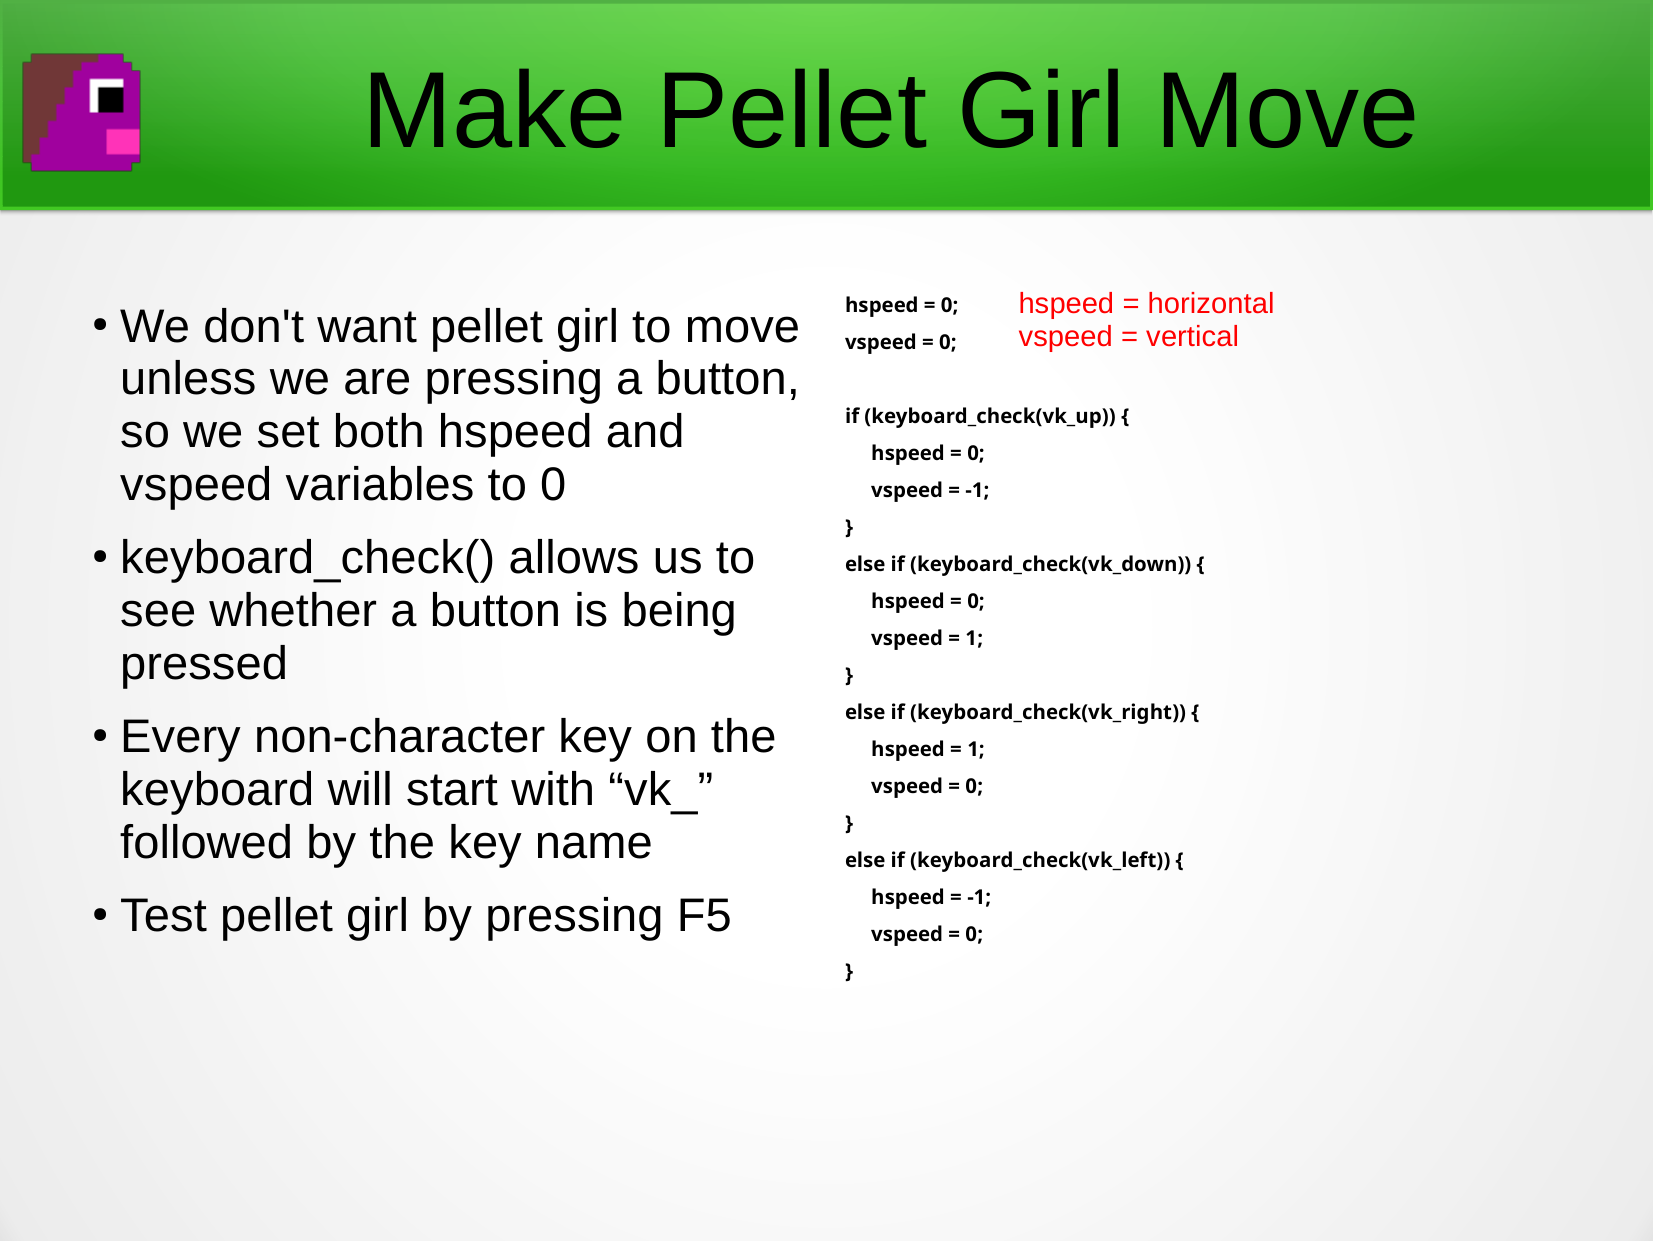

# Make Pellet Girl Move
hspeed = horizontal
vspeed = vertical
hspeed = 0;
vspeed = 0;
if (keyboard_check(vk_up)) {
 hspeed = 0;
 vspeed = -1;
}
else if (keyboard_check(vk_down)) {
 hspeed = 0;
 vspeed = 1;
}
else if (keyboard_check(vk_right)) {
 hspeed = 1;
 vspeed = 0;
}
else if (keyboard_check(vk_left)) {
 hspeed = -1;
 vspeed = 0;
}
We don't want pellet girl to move unless we are pressing a button, so we set both hspeed and vspeed variables to 0
keyboard_check() allows us to see whether a button is being pressed
Every non-character key on the keyboard will start with “vk_” followed by the key name
Test pellet girl by pressing F5